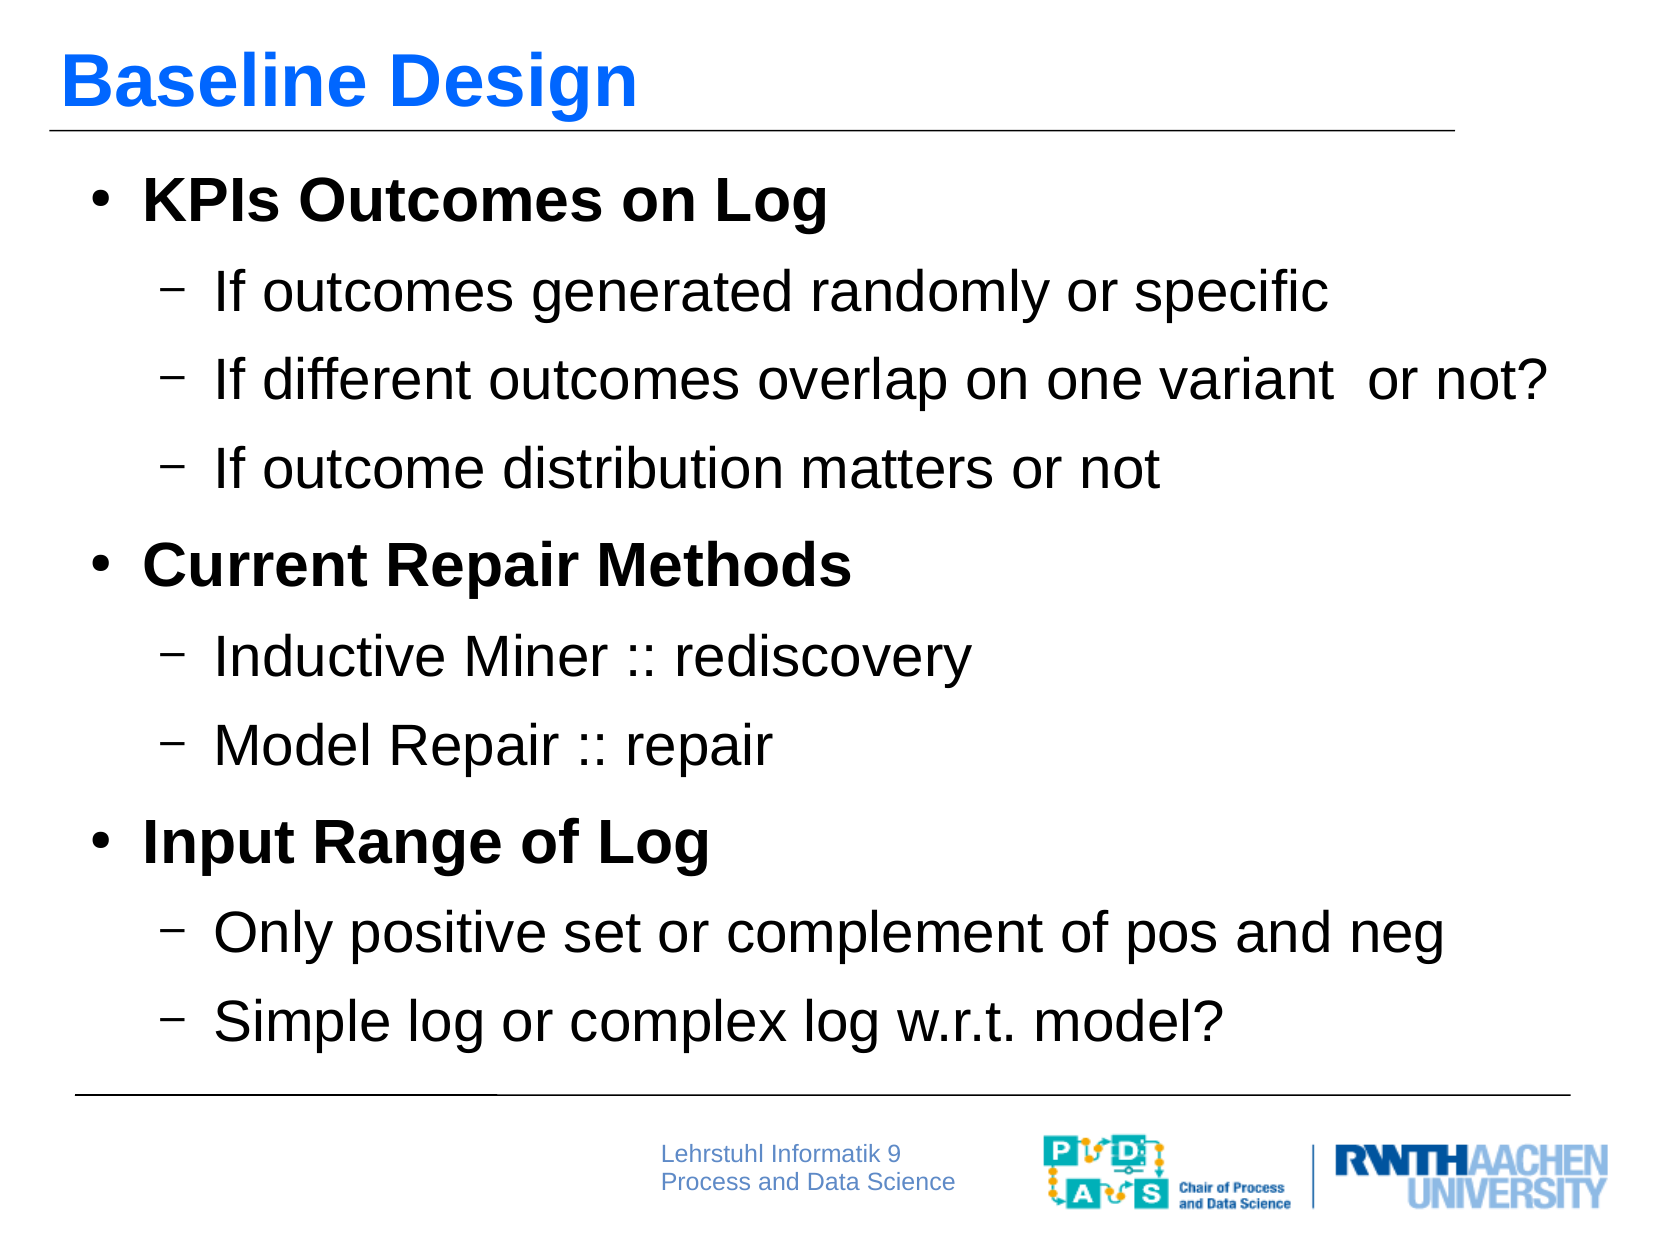

# Baseline Design
KPIs Outcomes on Log
If outcomes generated randomly or specific
If different outcomes overlap on one variant or not?
If outcome distribution matters or not
Current Repair Methods
Inductive Miner :: rediscovery
Model Repair :: repair
Input Range of Log
Only positive set or complement of pos and neg
Simple log or complex log w.r.t. model?